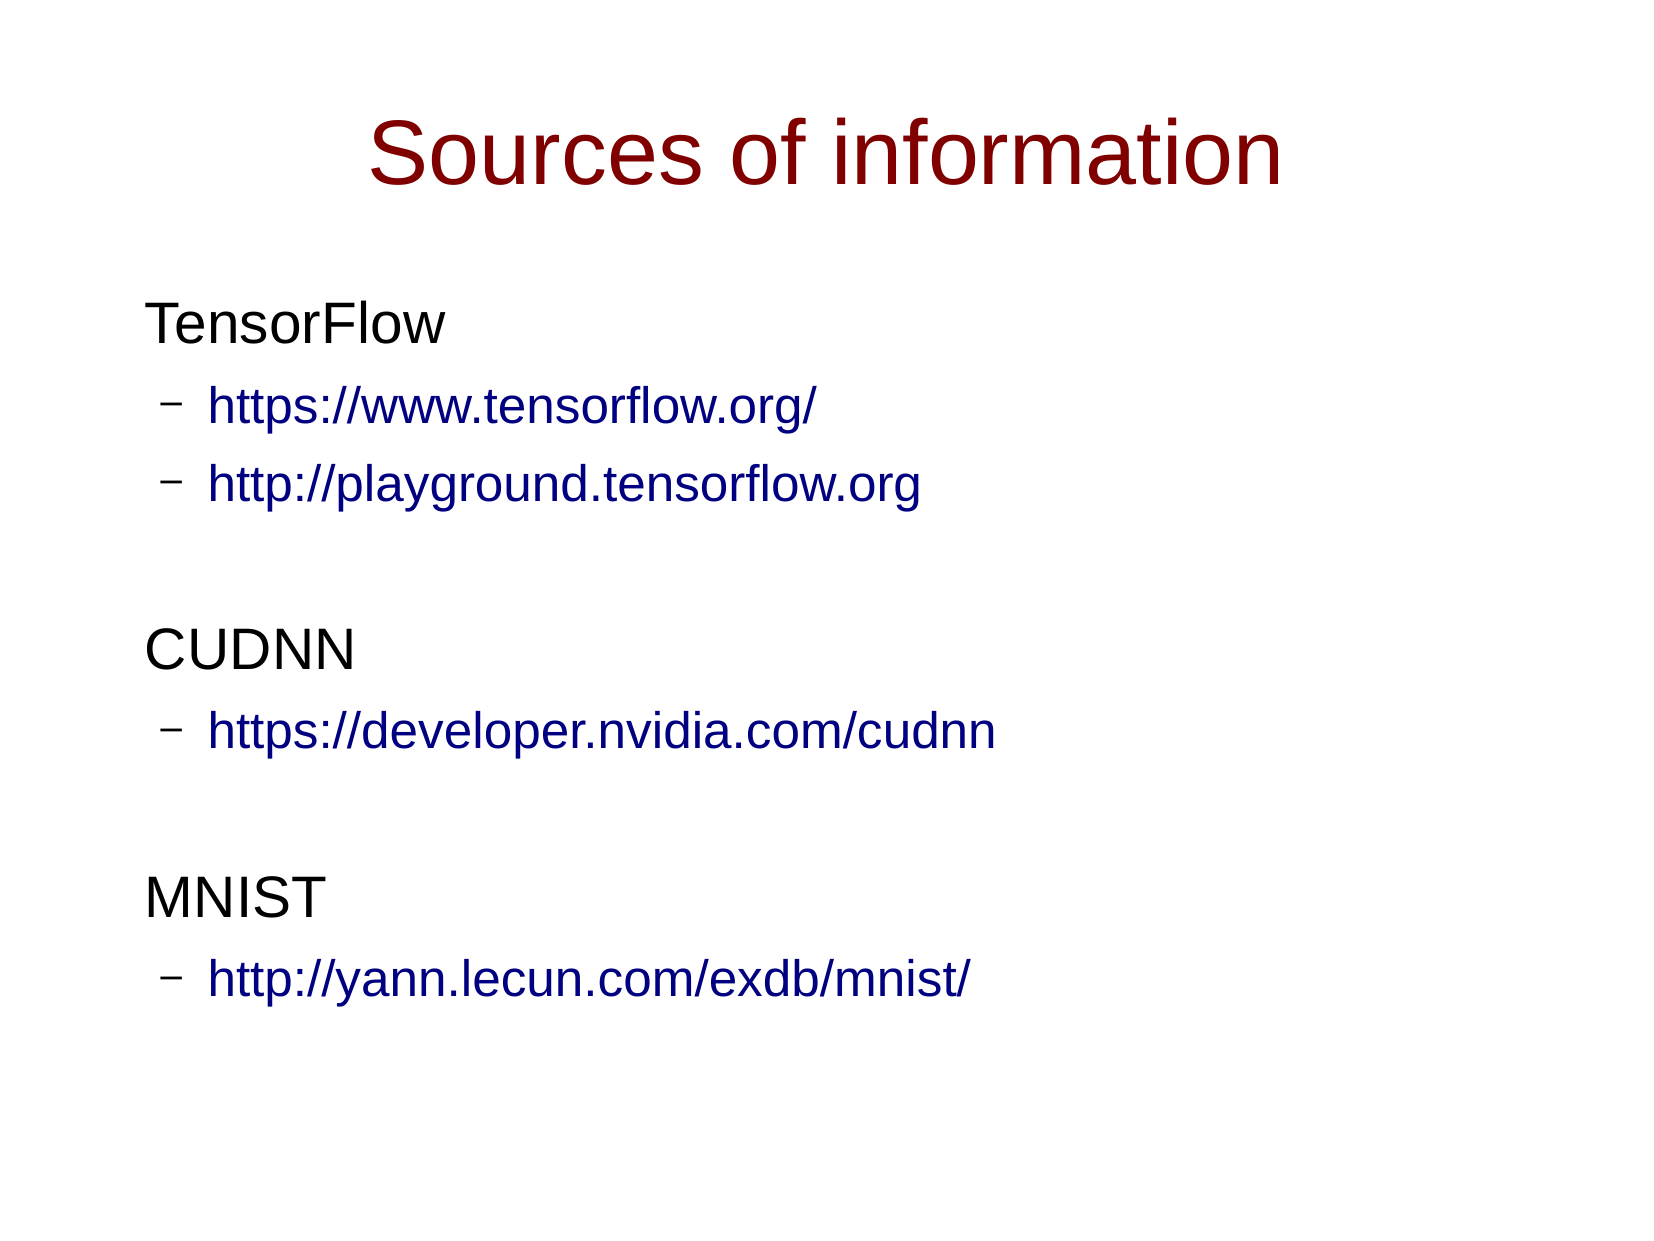

# Sources of information
TensorFlow
https://www.tensorflow.org/
http://playground.tensorflow.org
CUDNN
https://developer.nvidia.com/cudnn
MNIST
http://yann.lecun.com/exdb/mnist/